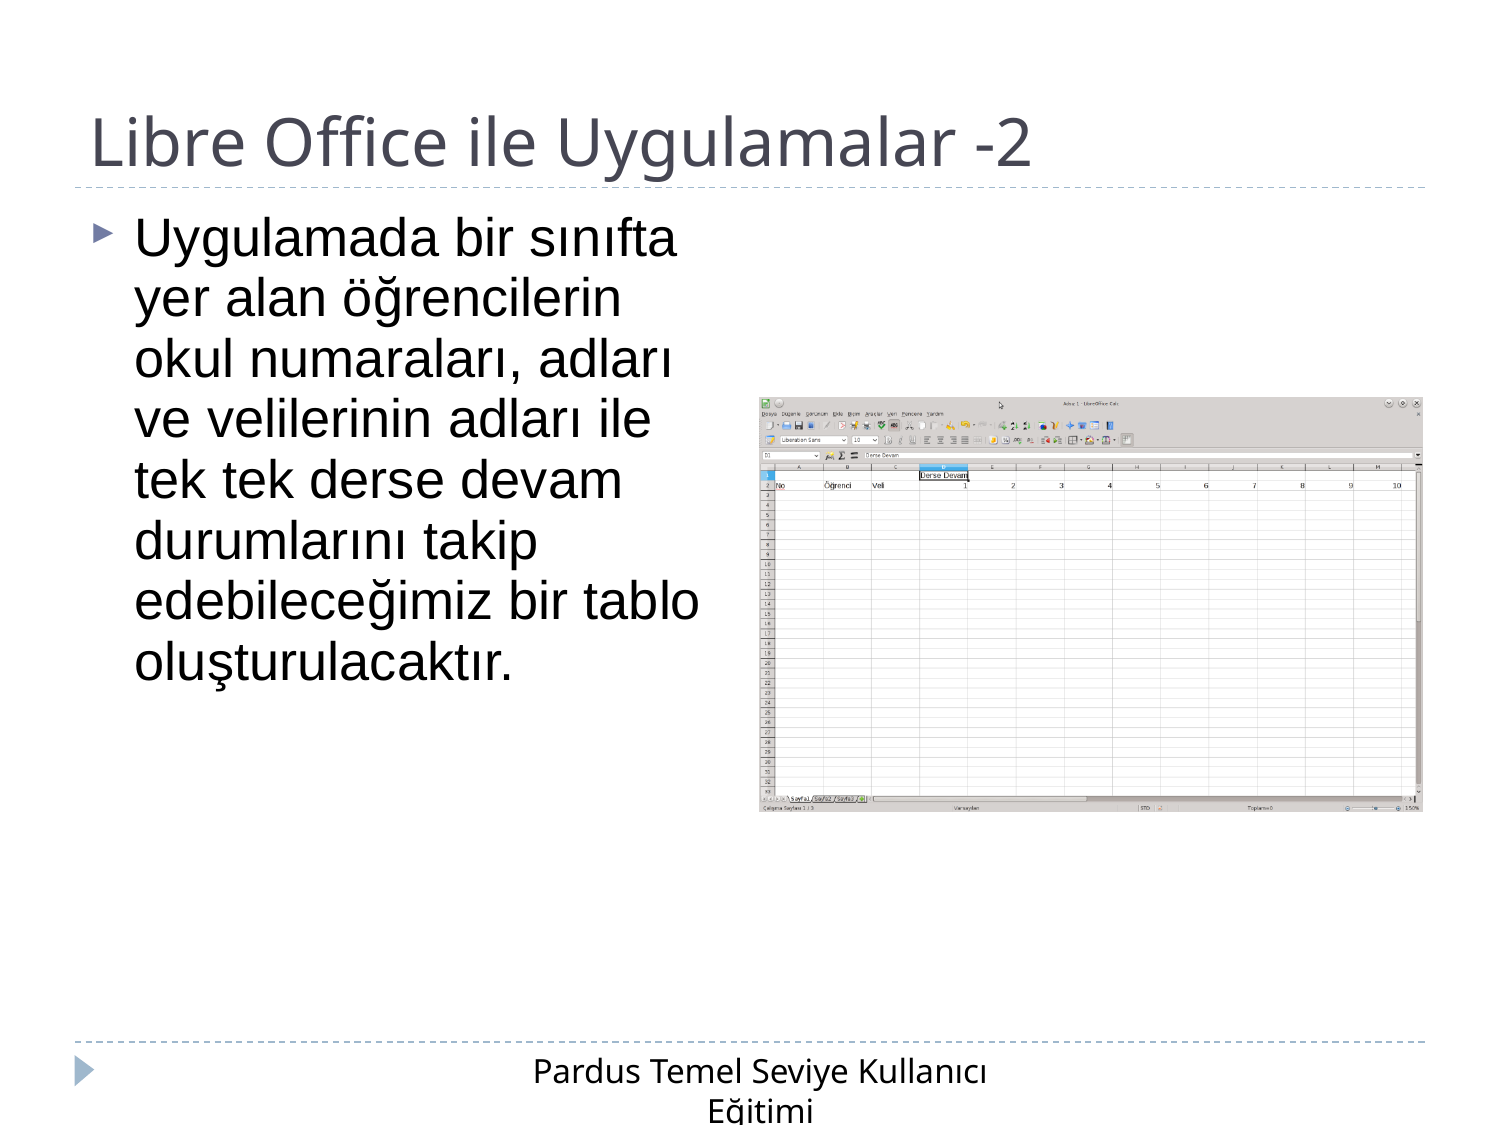

# Libre Office ile Uygulamalar -2
Uygulamada bir sınıfta yer alan öğrencilerin okul numaraları, adları ve velilerinin adları ile tek tek derse devam durumlarını takip edebileceğimiz bir tablo oluşturulacaktır.